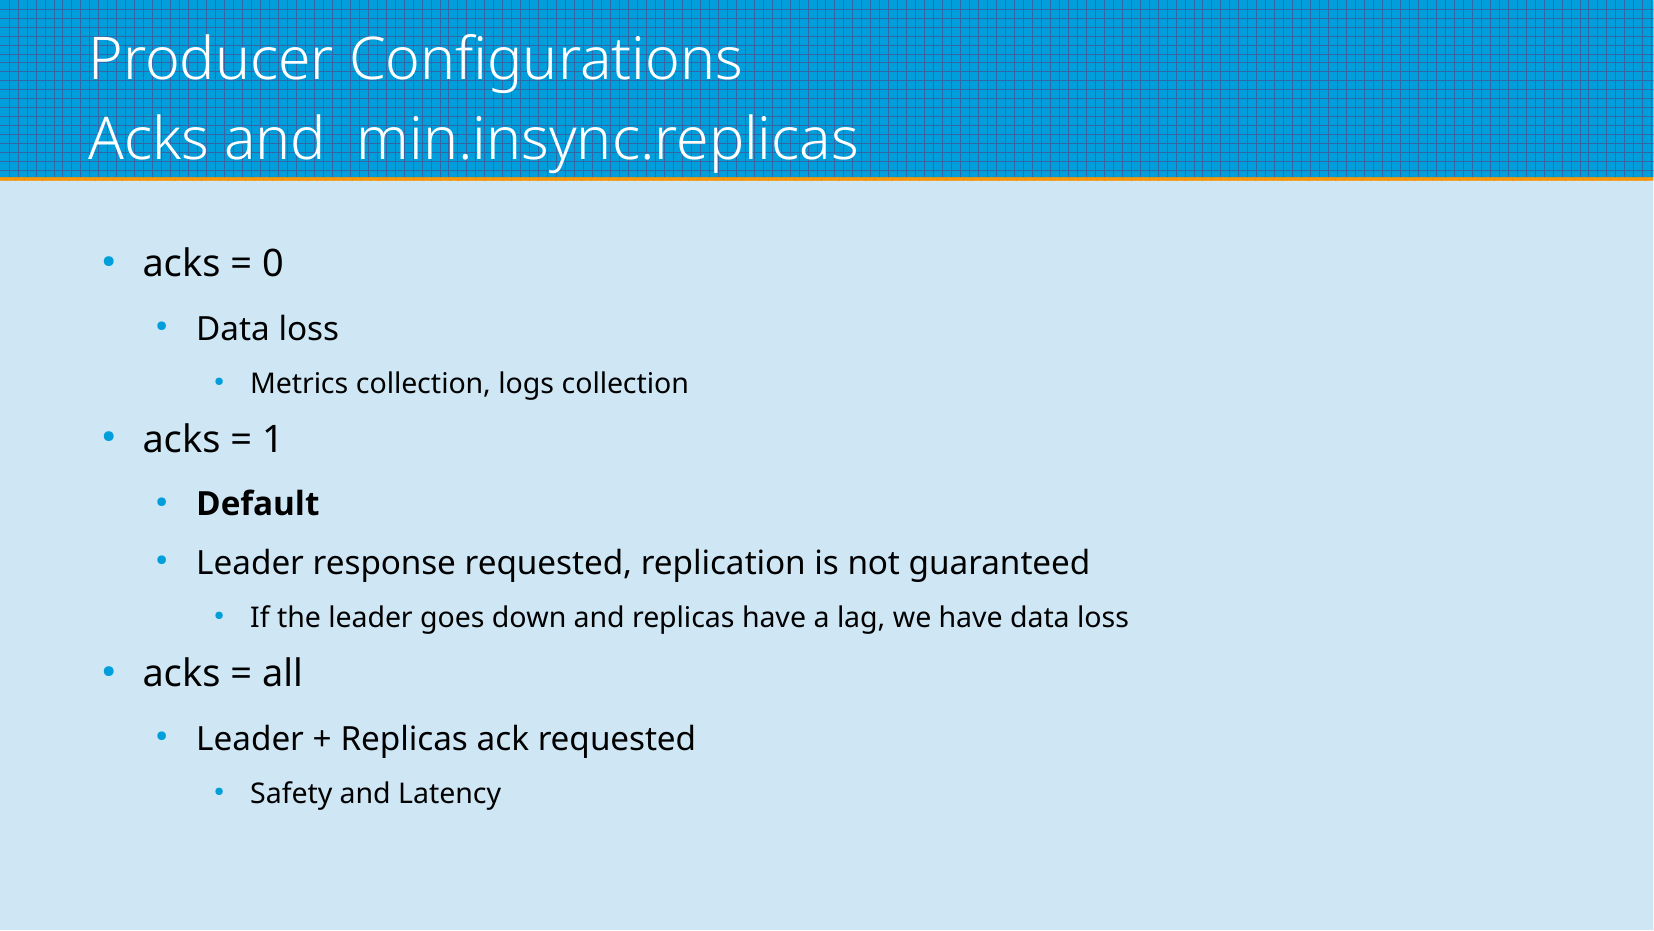

# Producer Configurations Acks and min.insync.replicas
acks = 0
Data loss
Metrics collection, logs collection
acks = 1
Default
Leader response requested, replication is not guaranteed
If the leader goes down and replicas have a lag, we have data loss
acks = all
Leader + Replicas ack requested
Safety and Latency